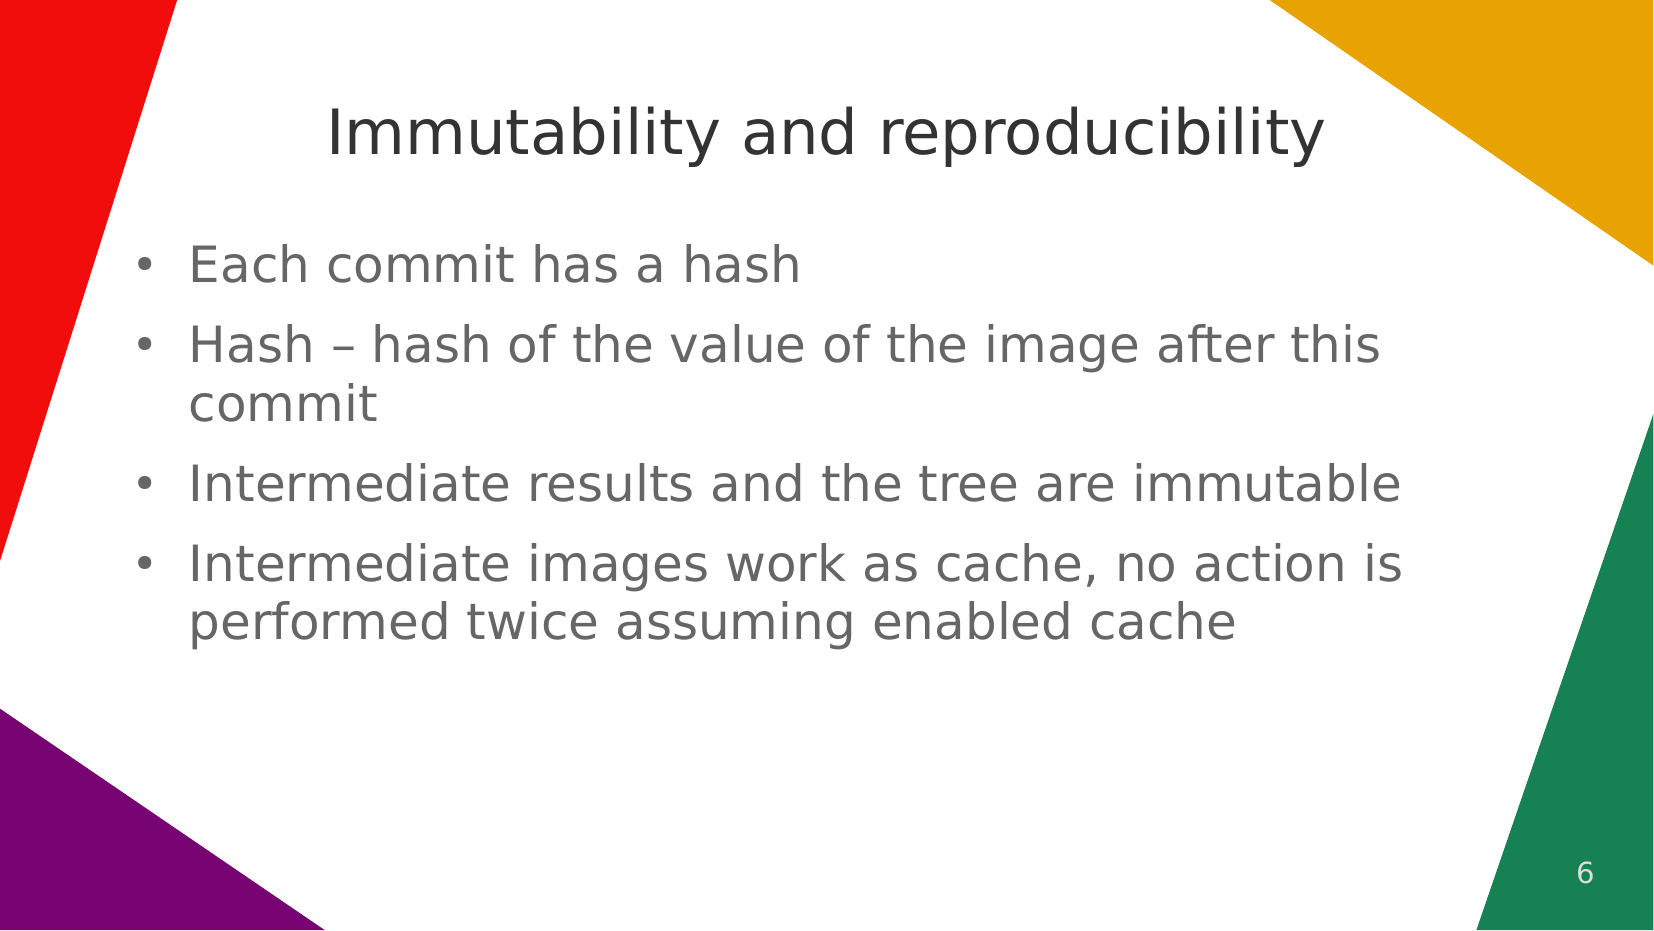

# Immutability and reproducibility
Each commit has a hash
Hash – hash of the value of the image after this commit
Intermediate results and the tree are immutable
Intermediate images work as cache, no action is performed twice assuming enabled cache
6